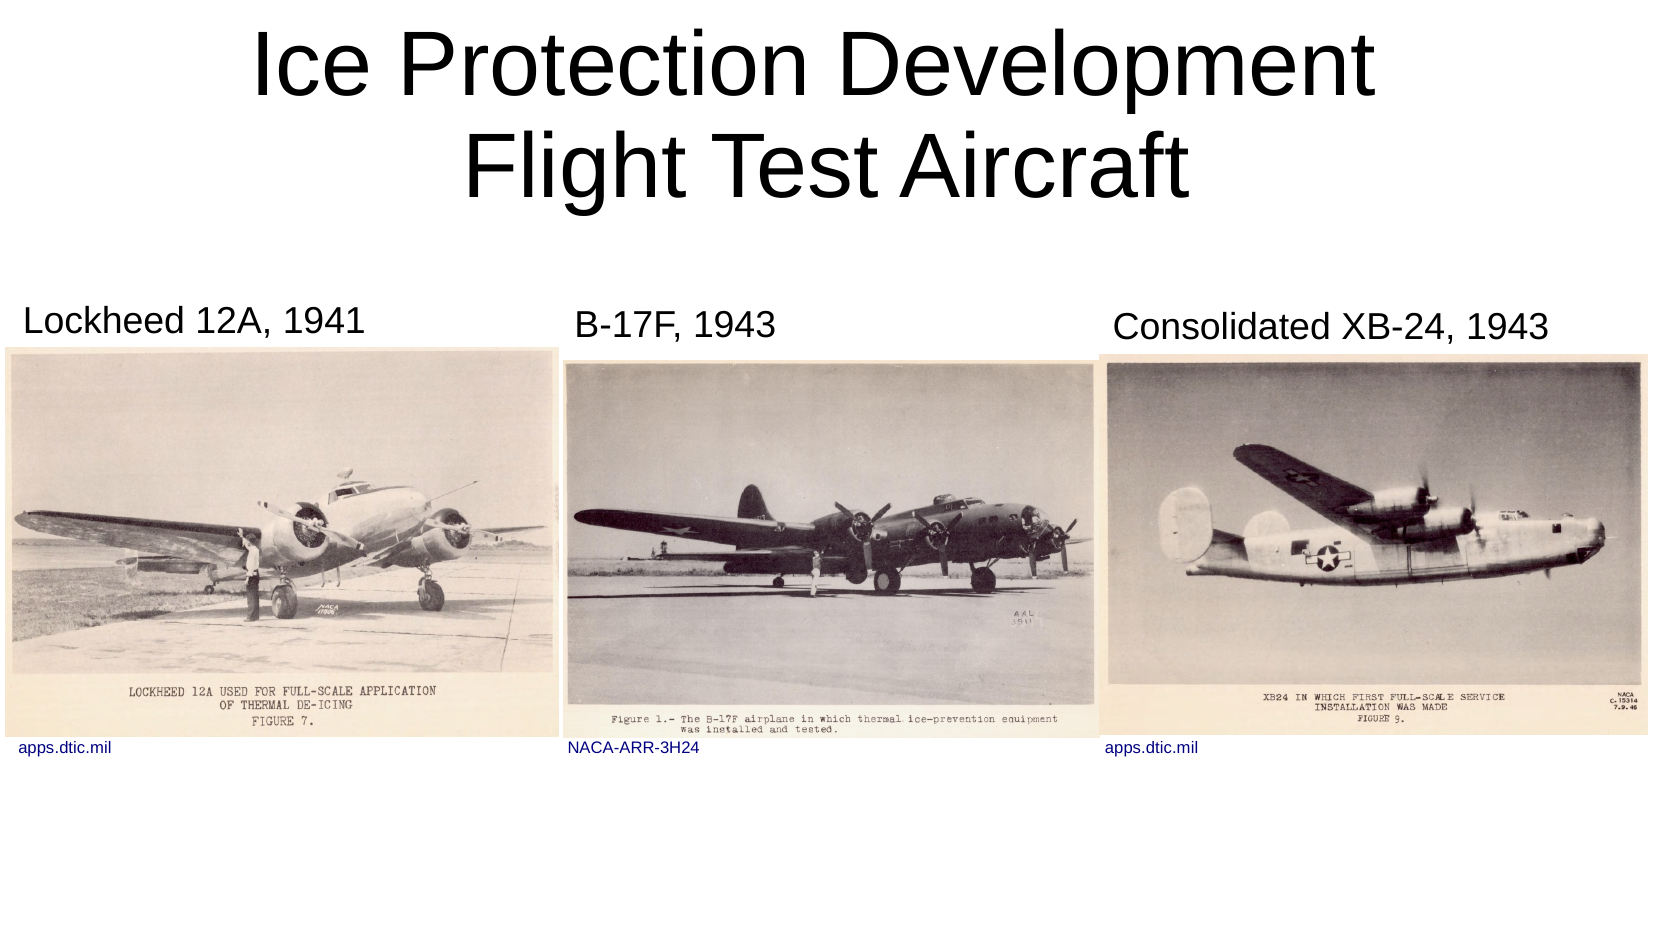

# Ice Protection Development Flight Test Aircraft
Lockheed 12A, 1941
B-17F, 1943
Consolidated XB-24, 1943
apps.dtic.mil
apps.dtic.mil
NACA-ARR-3H24